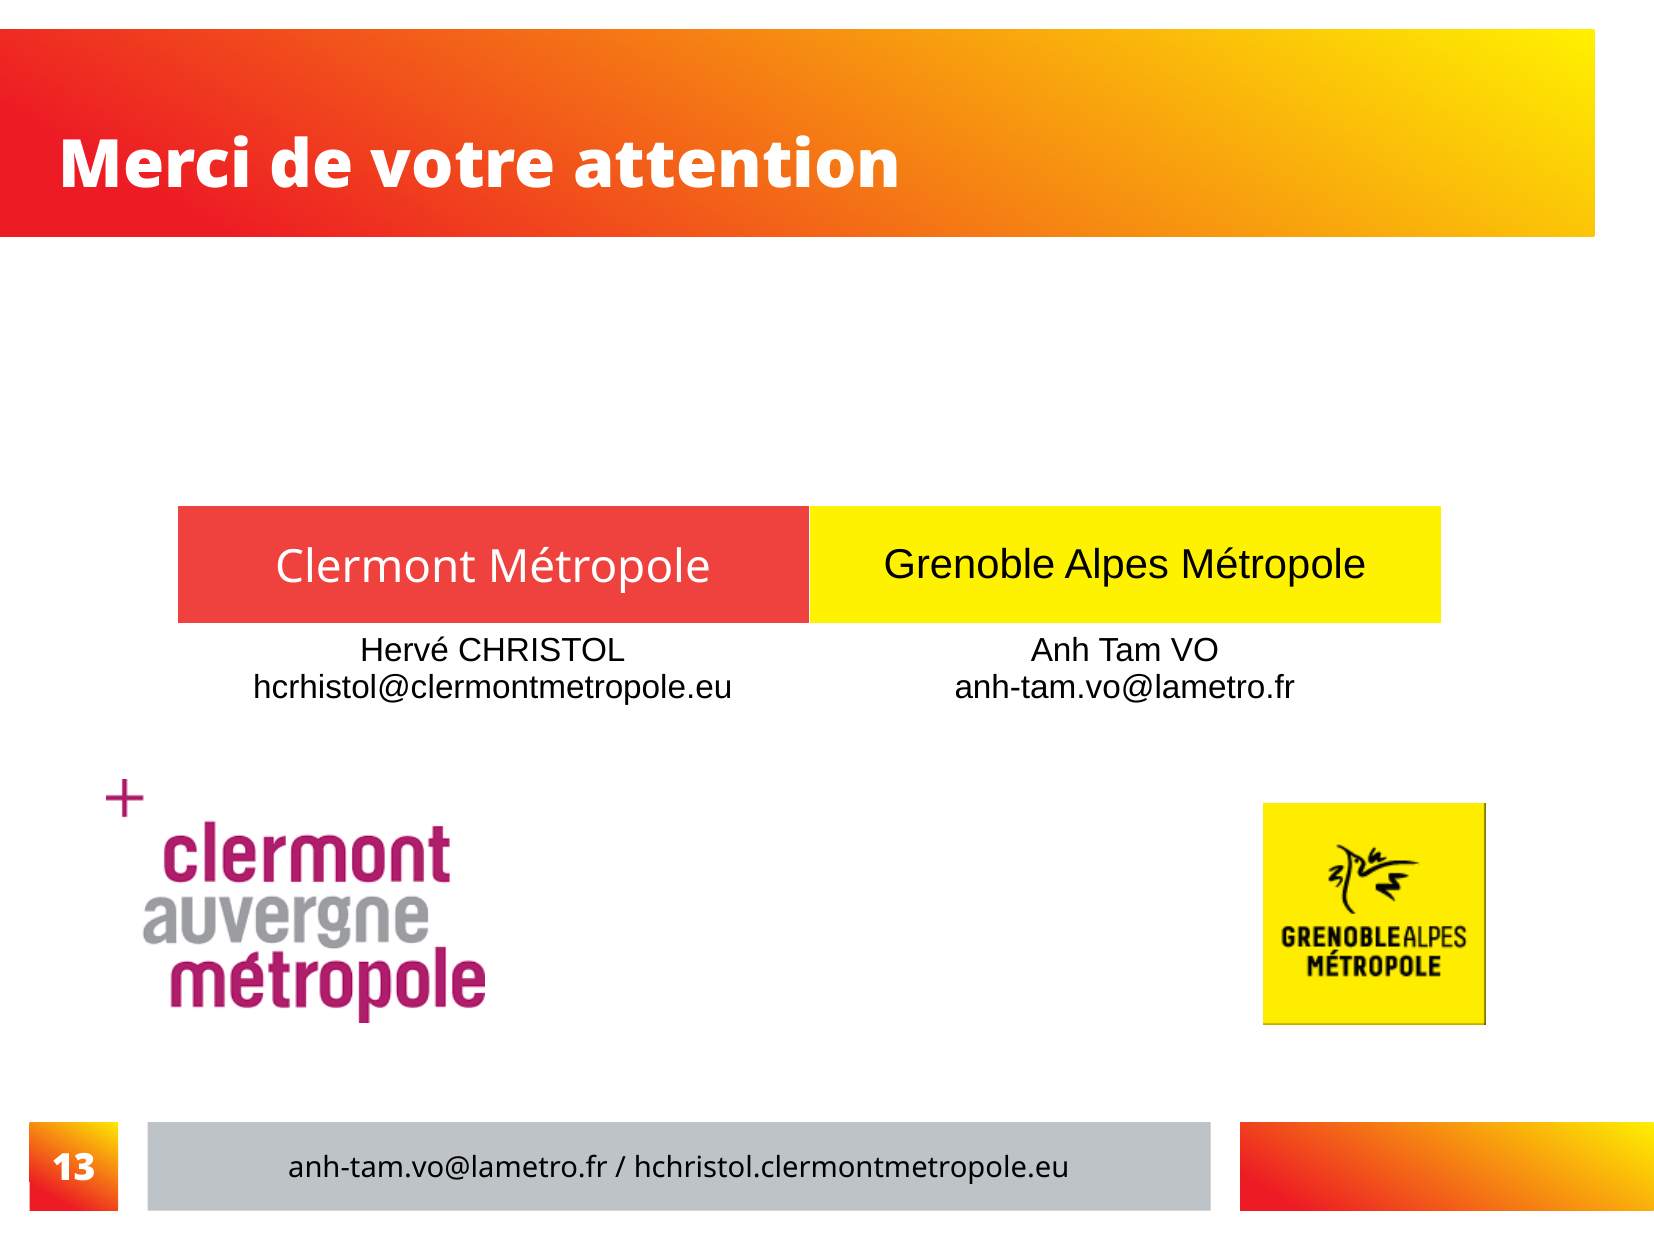

# Merci de votre attention
| Clermont Métropole | Grenoble Alpes Métropole |
| --- | --- |
| Hervé CHRISTOL hcrhistol@clermontmetropole.eu | Anh Tam VO anh-tam.vo@lametro.fr |
13